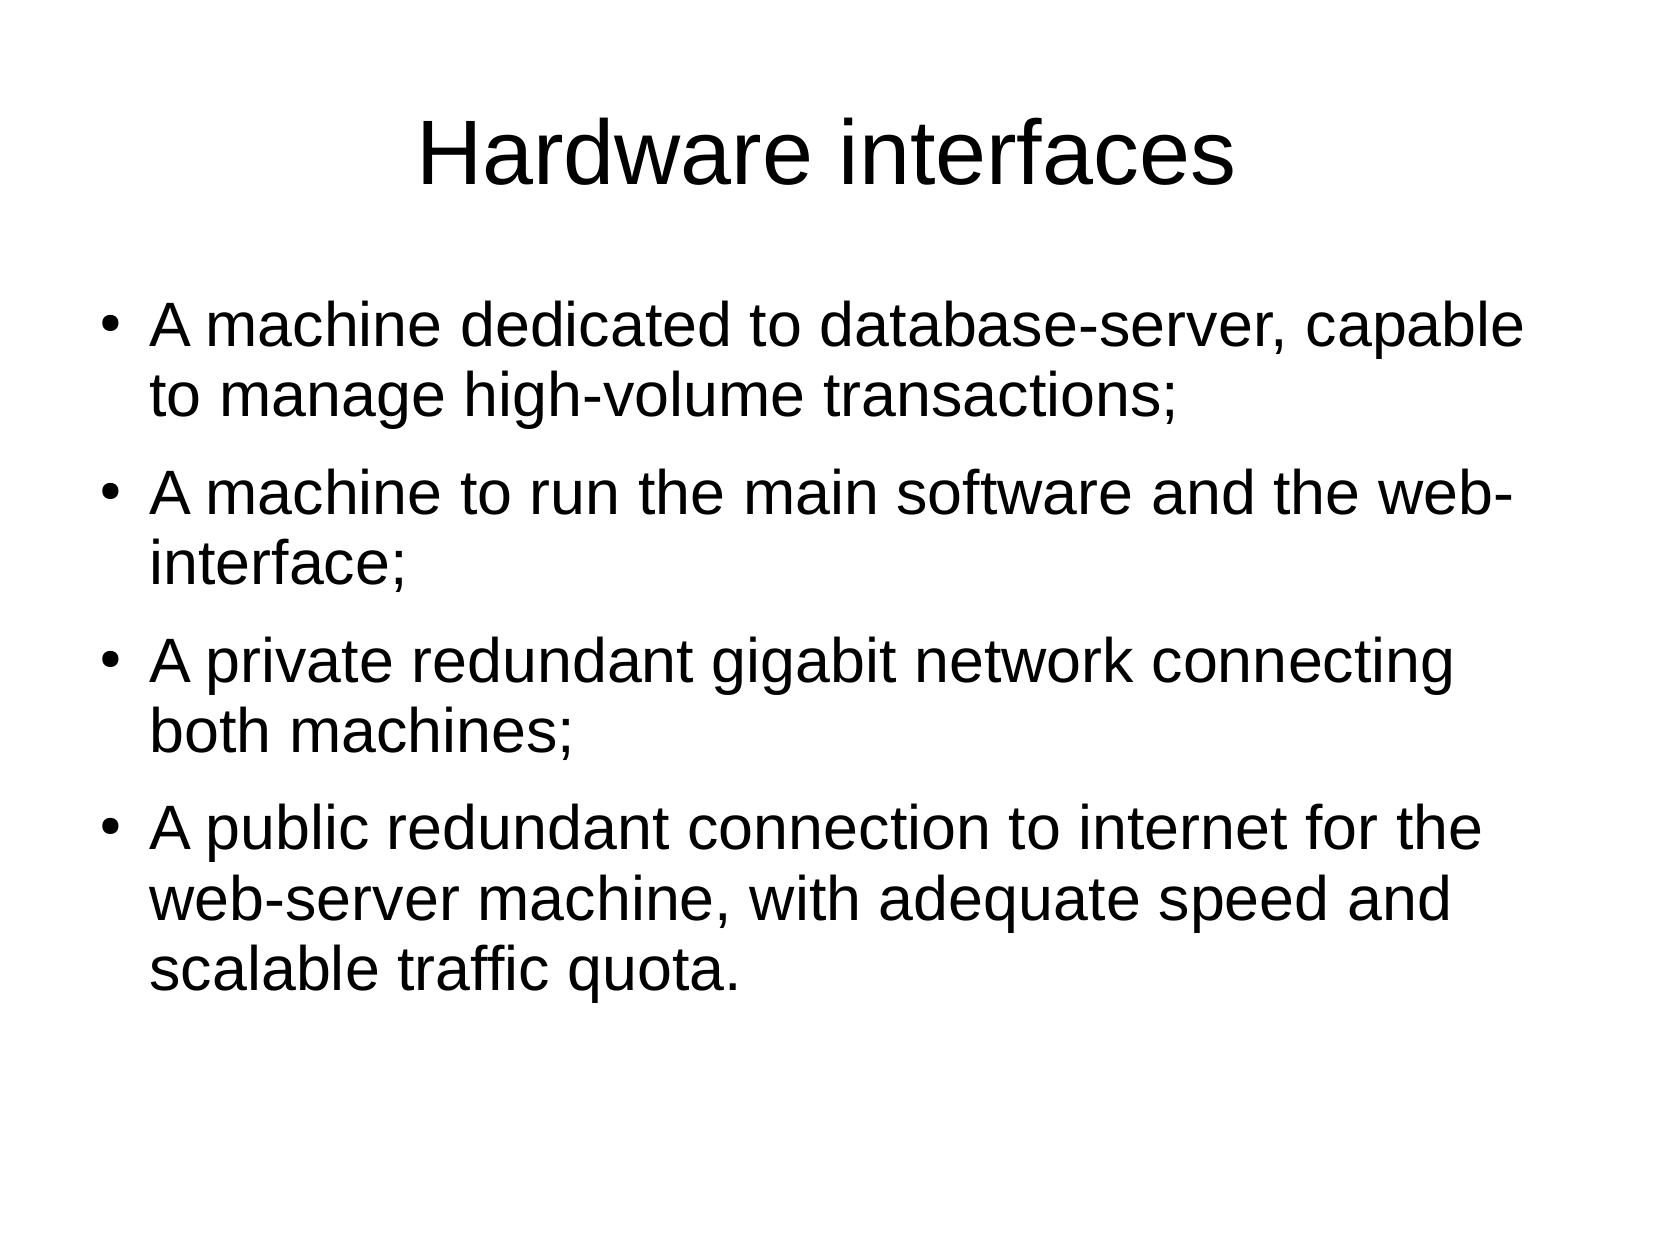

# Hardware interfaces
A machine dedicated to database-server, capable to manage high-volume transactions;
A machine to run the main software and the web-interface;
A private redundant gigabit network connecting both machines;
A public redundant connection to internet for the web-server machine, with adequate speed and scalable traffic quota.